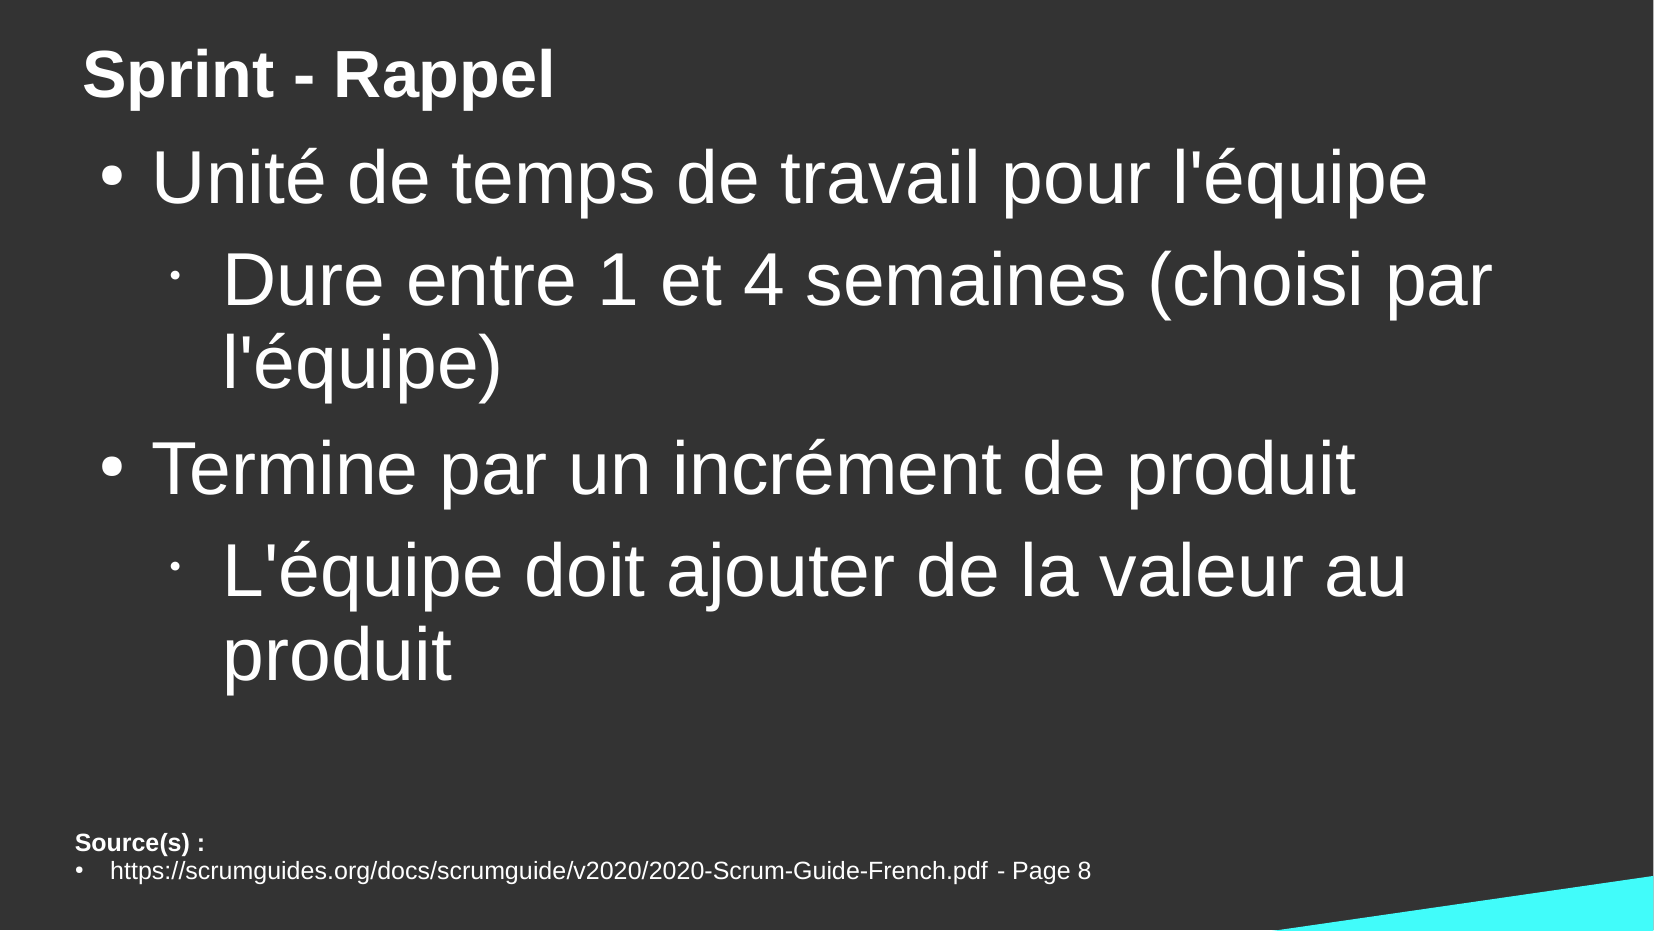

# Sprint - Rappel
Unité de temps de travail pour l'équipe
Dure entre 1 et 4 semaines (choisi par l'équipe)
Termine par un incrément de produit
L'équipe doit ajouter de la valeur au produit
Source(s) :
https://scrumguides.org/docs/scrumguide/v2020/2020-Scrum-Guide-French.pdf - Page 8